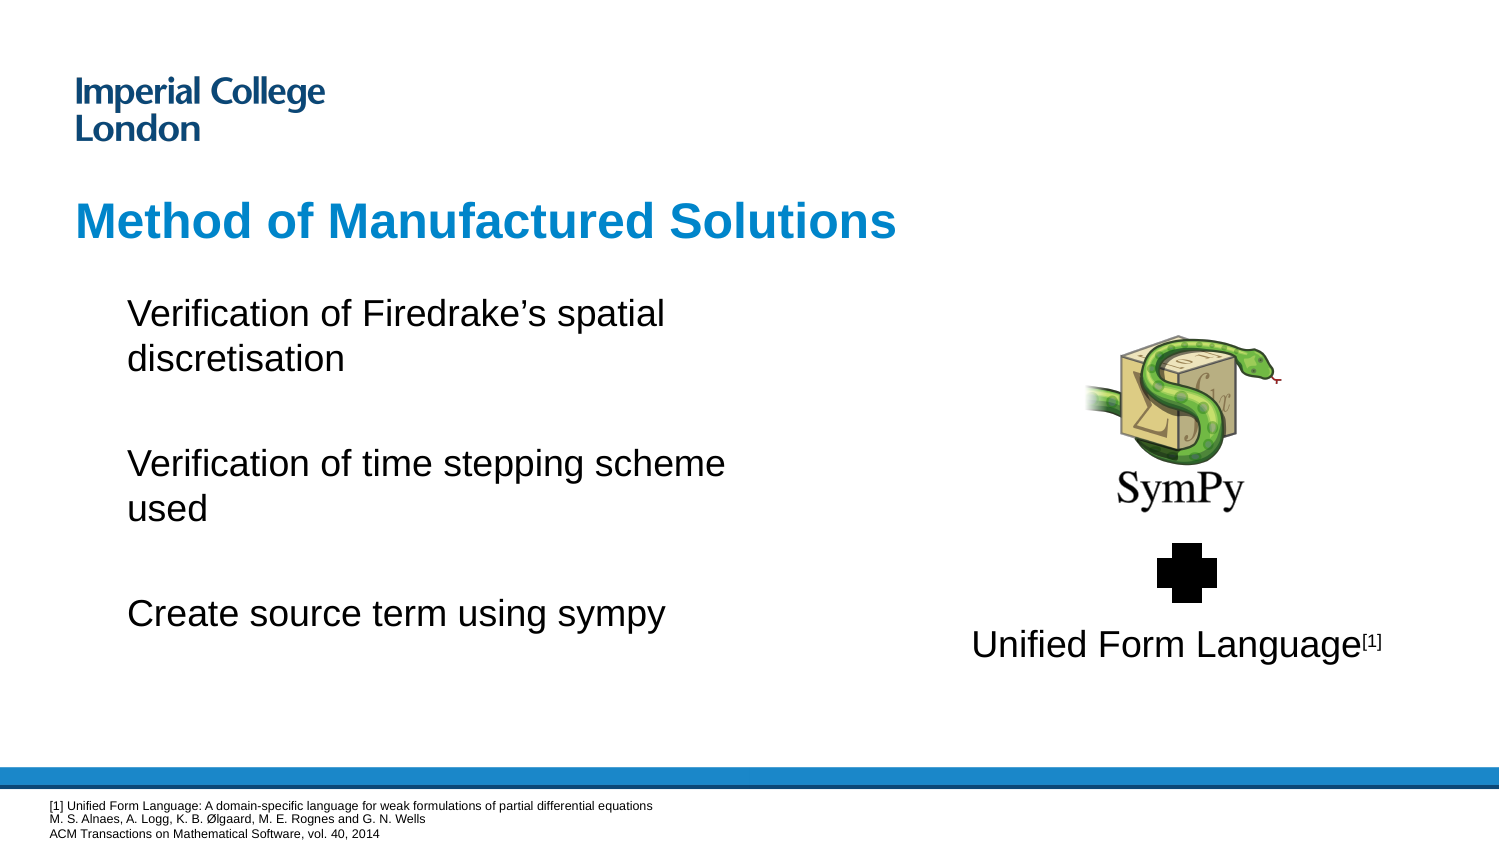

# Method of Manufactured Solutions
Verification of Firedrake’s spatial discretisation
Verification of time stepping scheme used
Create source term using sympy
Unified Form Language[1]
[1] Unified Form Language: A domain-specific language for weak formulations of partial differential equations
M. S. Alnaes, A. Logg, K. B. Ølgaard, M. E. Rognes and G. N. Wells
ACM Transactions on Mathematical Software, vol. 40, 2014